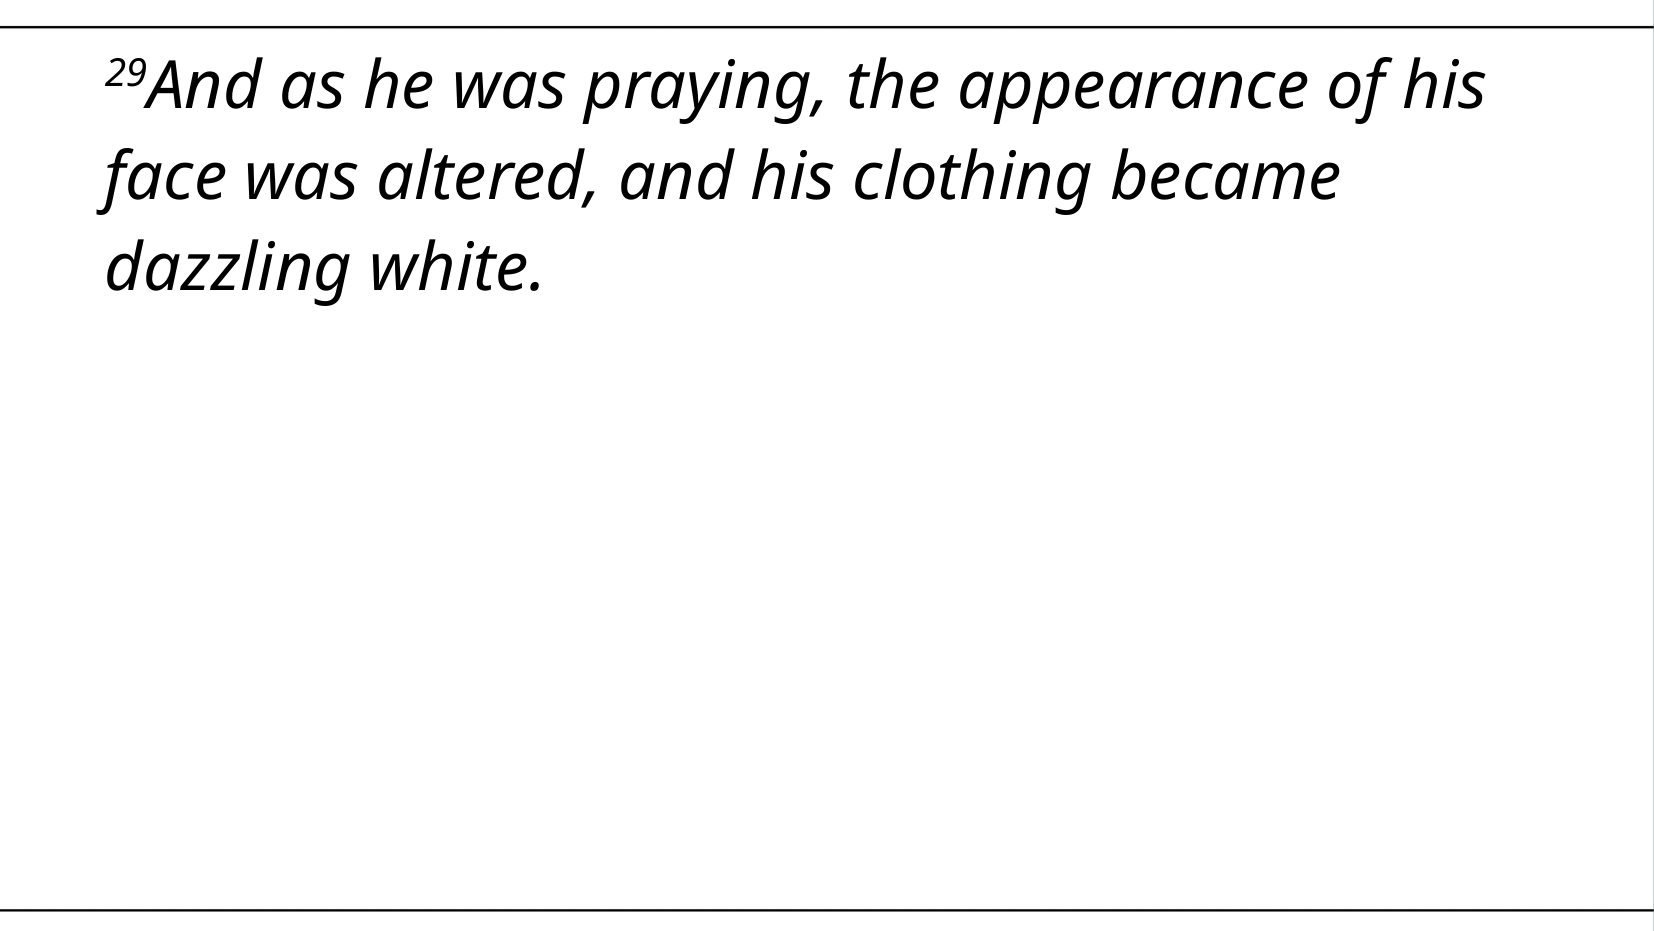

29And as he was praying, the appearance of his face was altered, and his clothing became dazzling white.